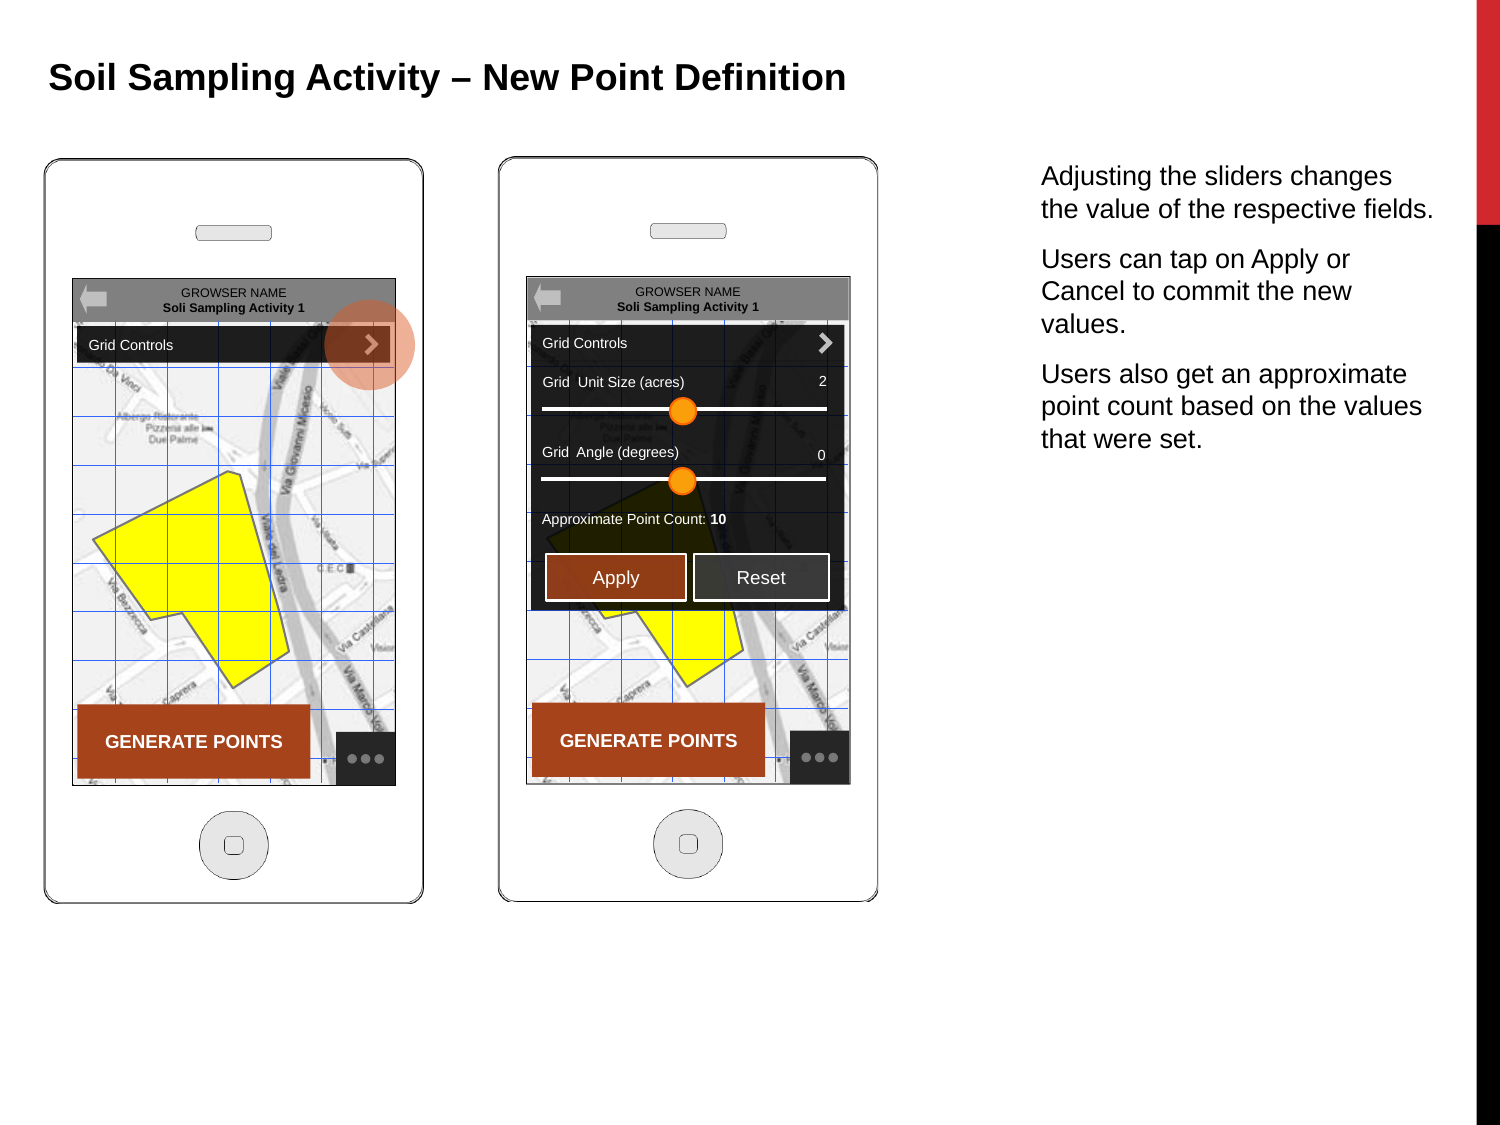

Soil Sampling Activity – New Point Definition
Adjusting the sliders changes the value of the respective fields.
Users can tap on Apply or Cancel to commit the new values.
Users also get an approximate point count based on the values that were set.
GROWSER NAME
Soli Sampling Activity 1
Grid Controls
GROWSER NAME
Soli Sampling Activity 1
Grid Controls
2
Grid Unit Size (acres)
Grid Angle (degrees)
0
Approximate Point Count: 10
Apply
Reset
GENERATE POINTS
GENERATE POINTS